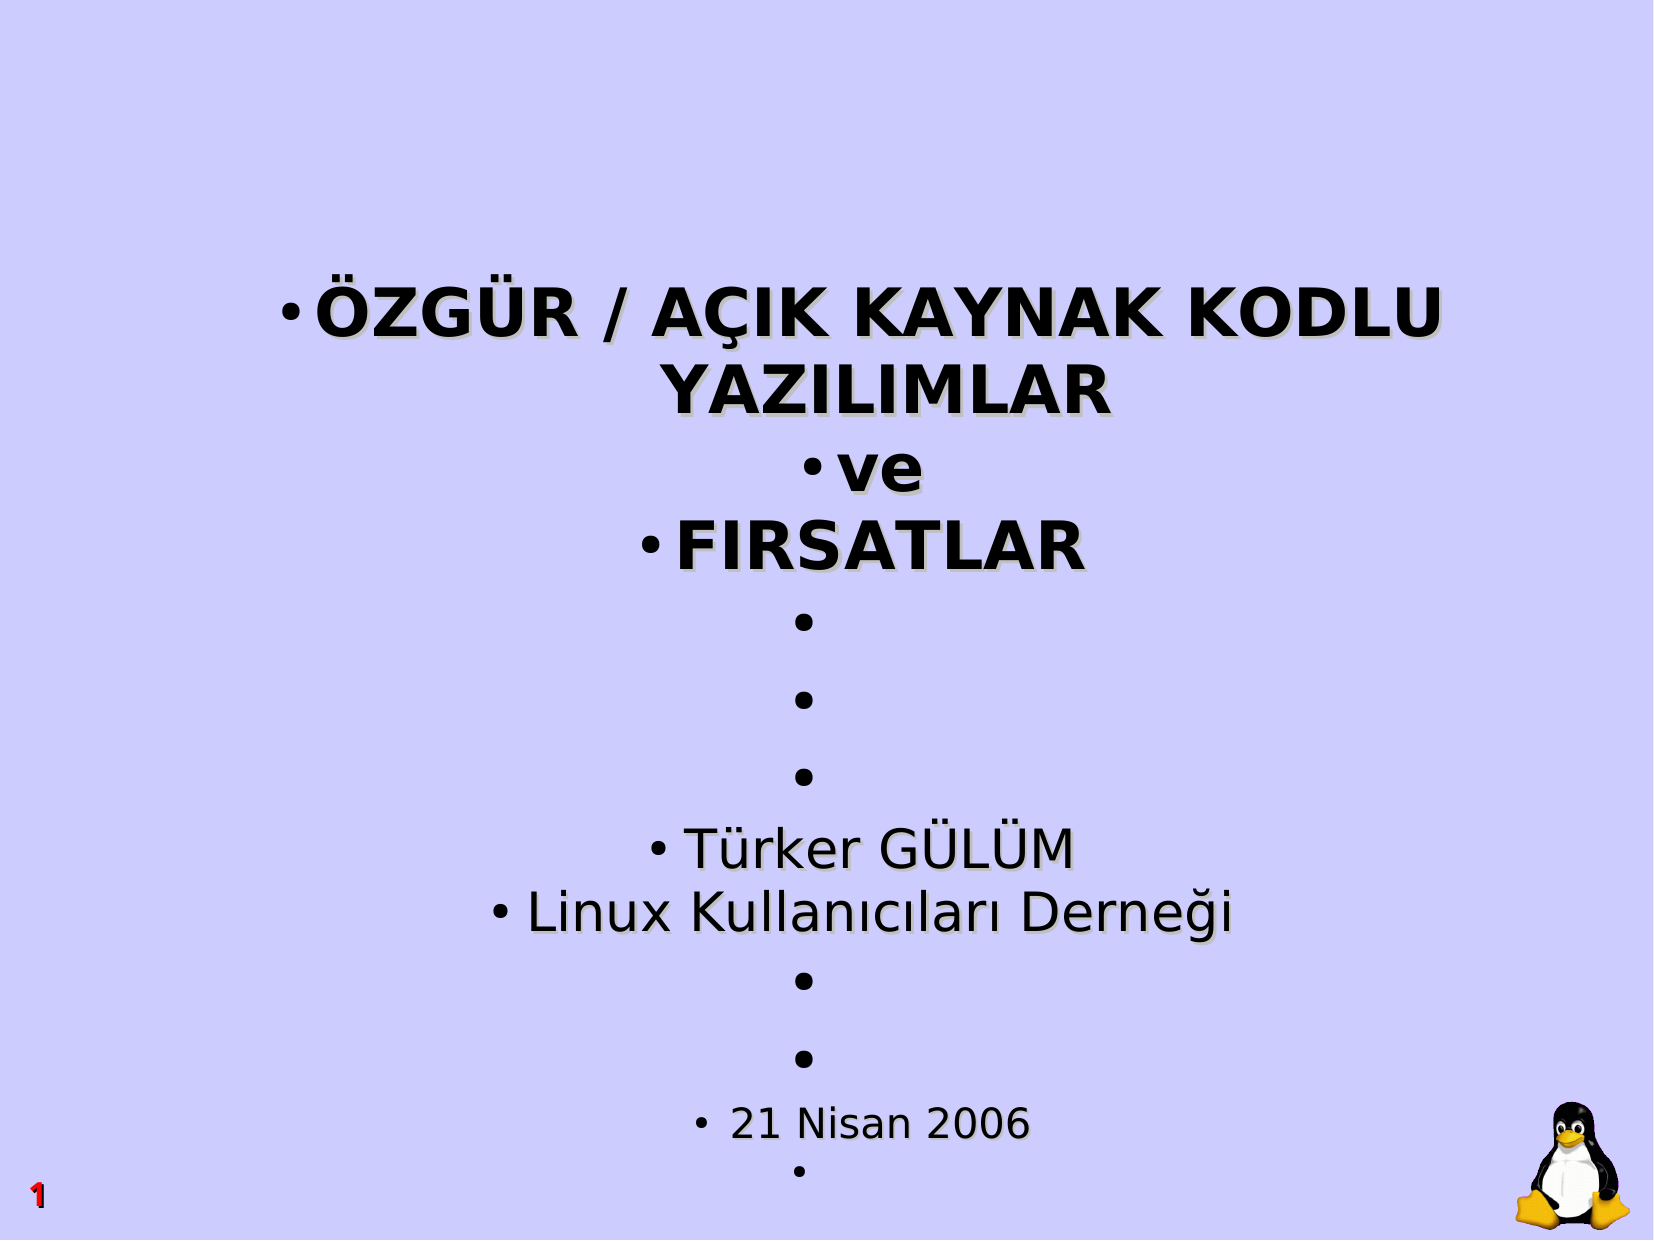

# ÖZGÜR / AÇIK KAYNAK KODLU YAZILIMLAR
ve
FIRSATLAR
Türker GÜLÜM
Linux Kullanıcıları Derneği
21 Nisan 2006